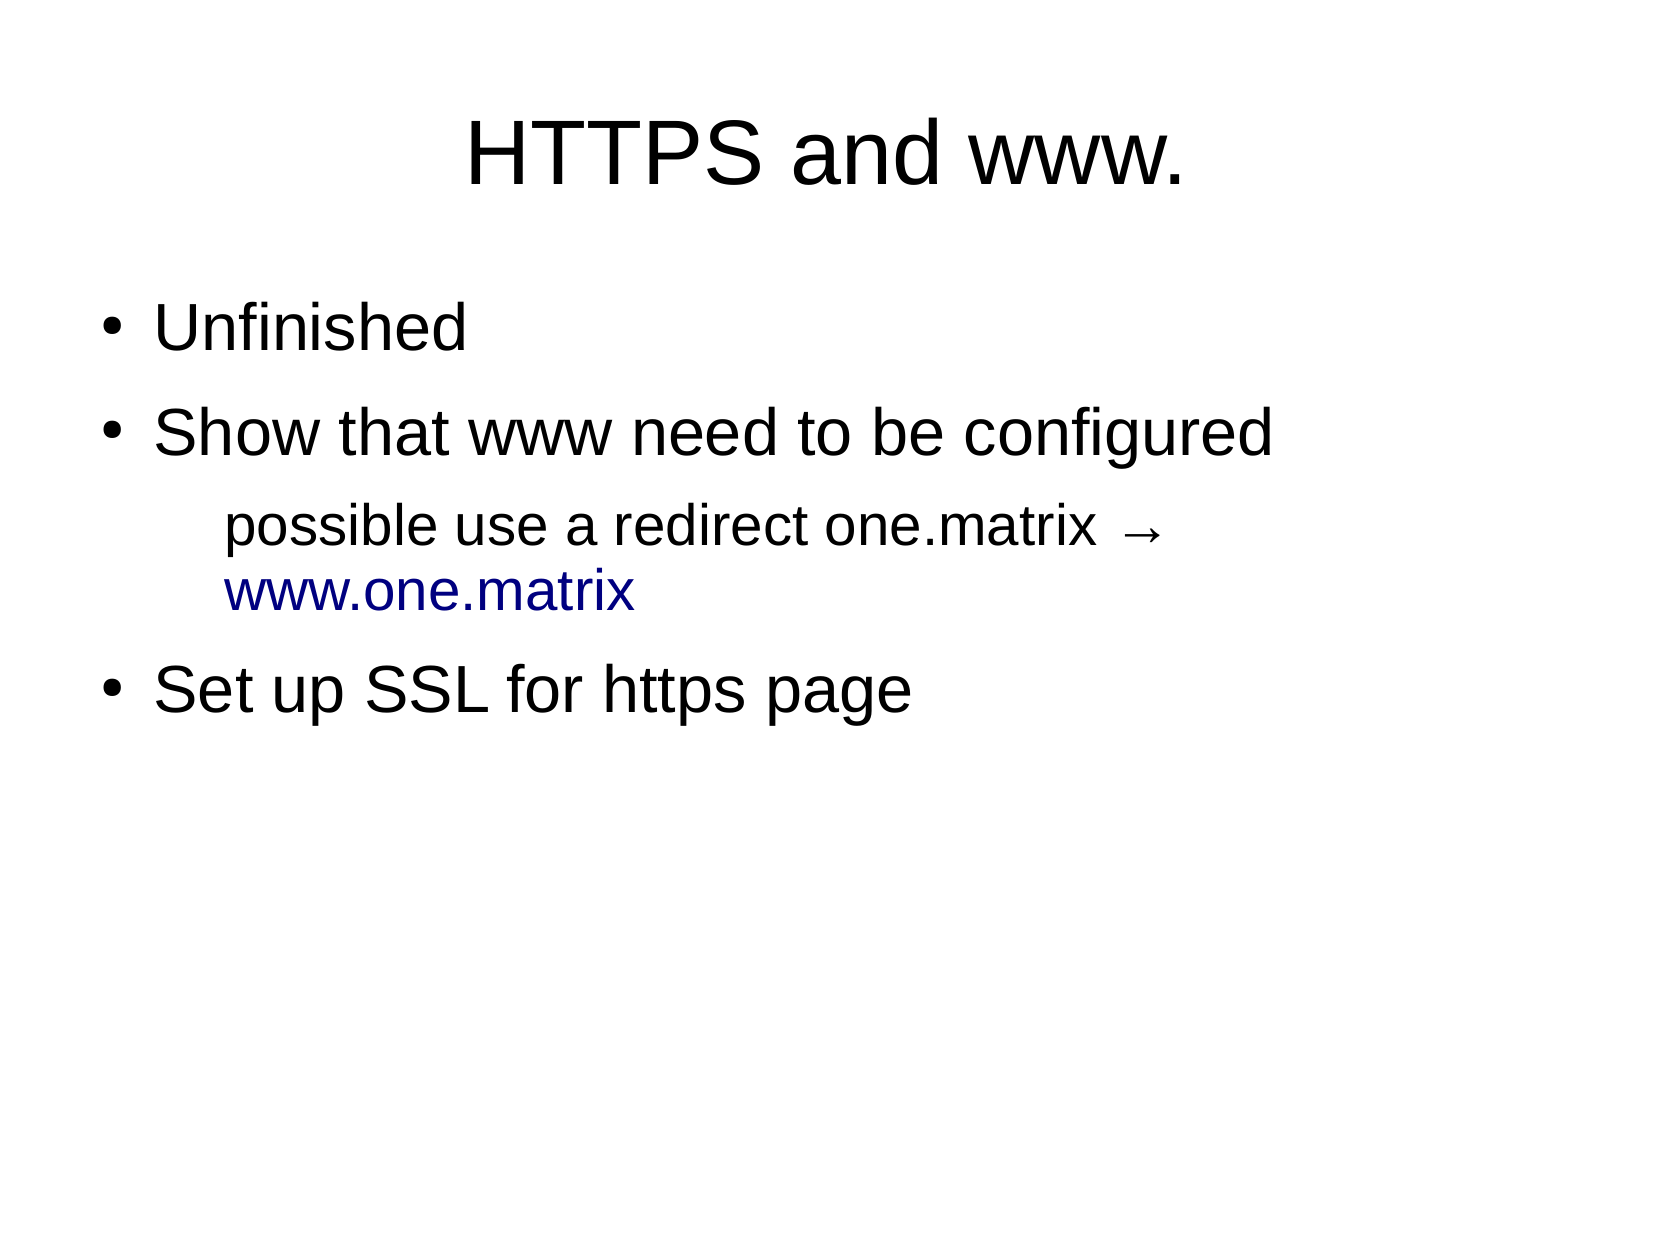

# HTTPS and www.
Unfinished
Show that www need to be configured
possible use a redirect one.matrix → www.one.matrix
Set up SSL for https page